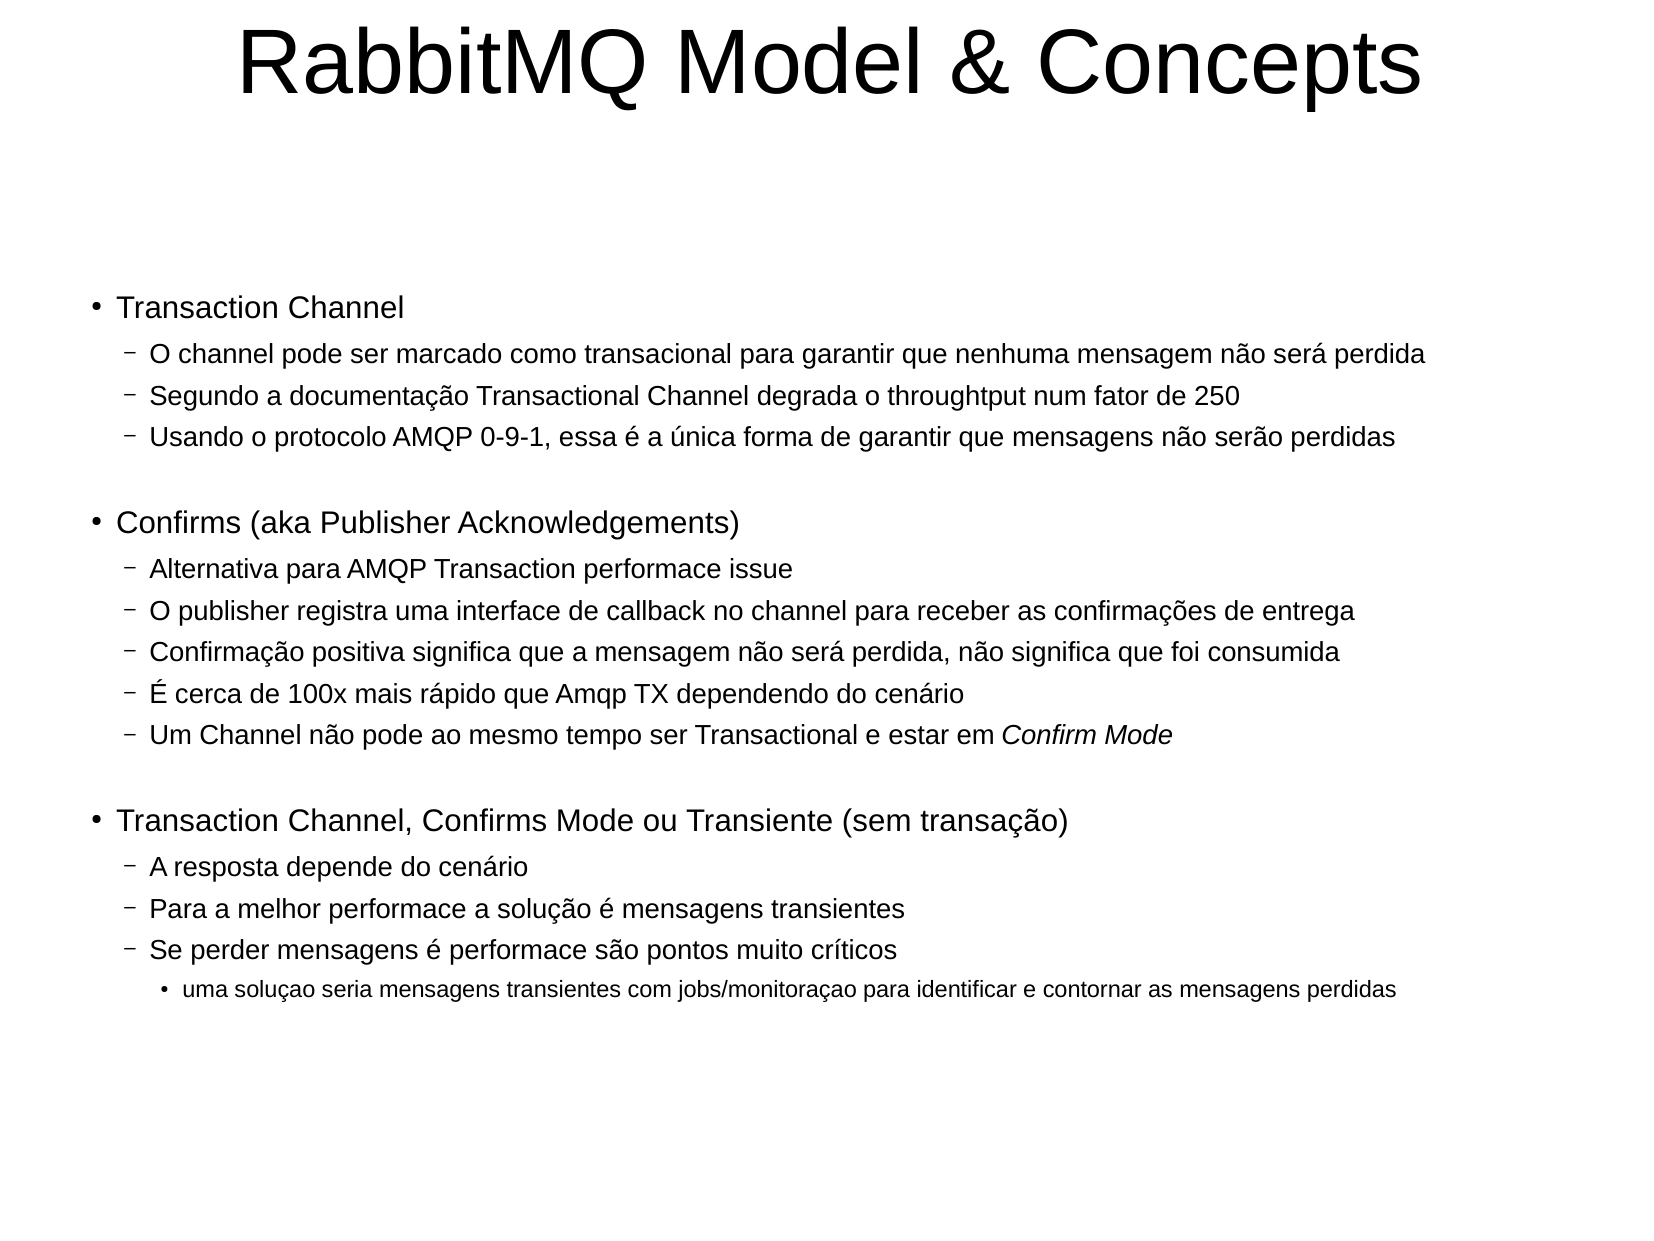

RabbitMQ Model & Concepts
# Transaction Channel
O channel pode ser marcado como transacional para garantir que nenhuma mensagem não será perdida
Segundo a documentação Transactional Channel degrada o throughtput num fator de 250
Usando o protocolo AMQP 0-9-1, essa é a única forma de garantir que mensagens não serão perdidas
Confirms (aka Publisher Acknowledgements)
Alternativa para AMQP Transaction performace issue
O publisher registra uma interface de callback no channel para receber as confirmações de entrega
Confirmação positiva significa que a mensagem não será perdida, não significa que foi consumida
É cerca de 100x mais rápido que Amqp TX dependendo do cenário
Um Channel não pode ao mesmo tempo ser Transactional e estar em Confirm Mode
Transaction Channel, Confirms Mode ou Transiente (sem transação)
A resposta depende do cenário
Para a melhor performace a solução é mensagens transientes
Se perder mensagens é performace são pontos muito críticos
uma soluçao seria mensagens transientes com jobs/monitoraçao para identificar e contornar as mensagens perdidas